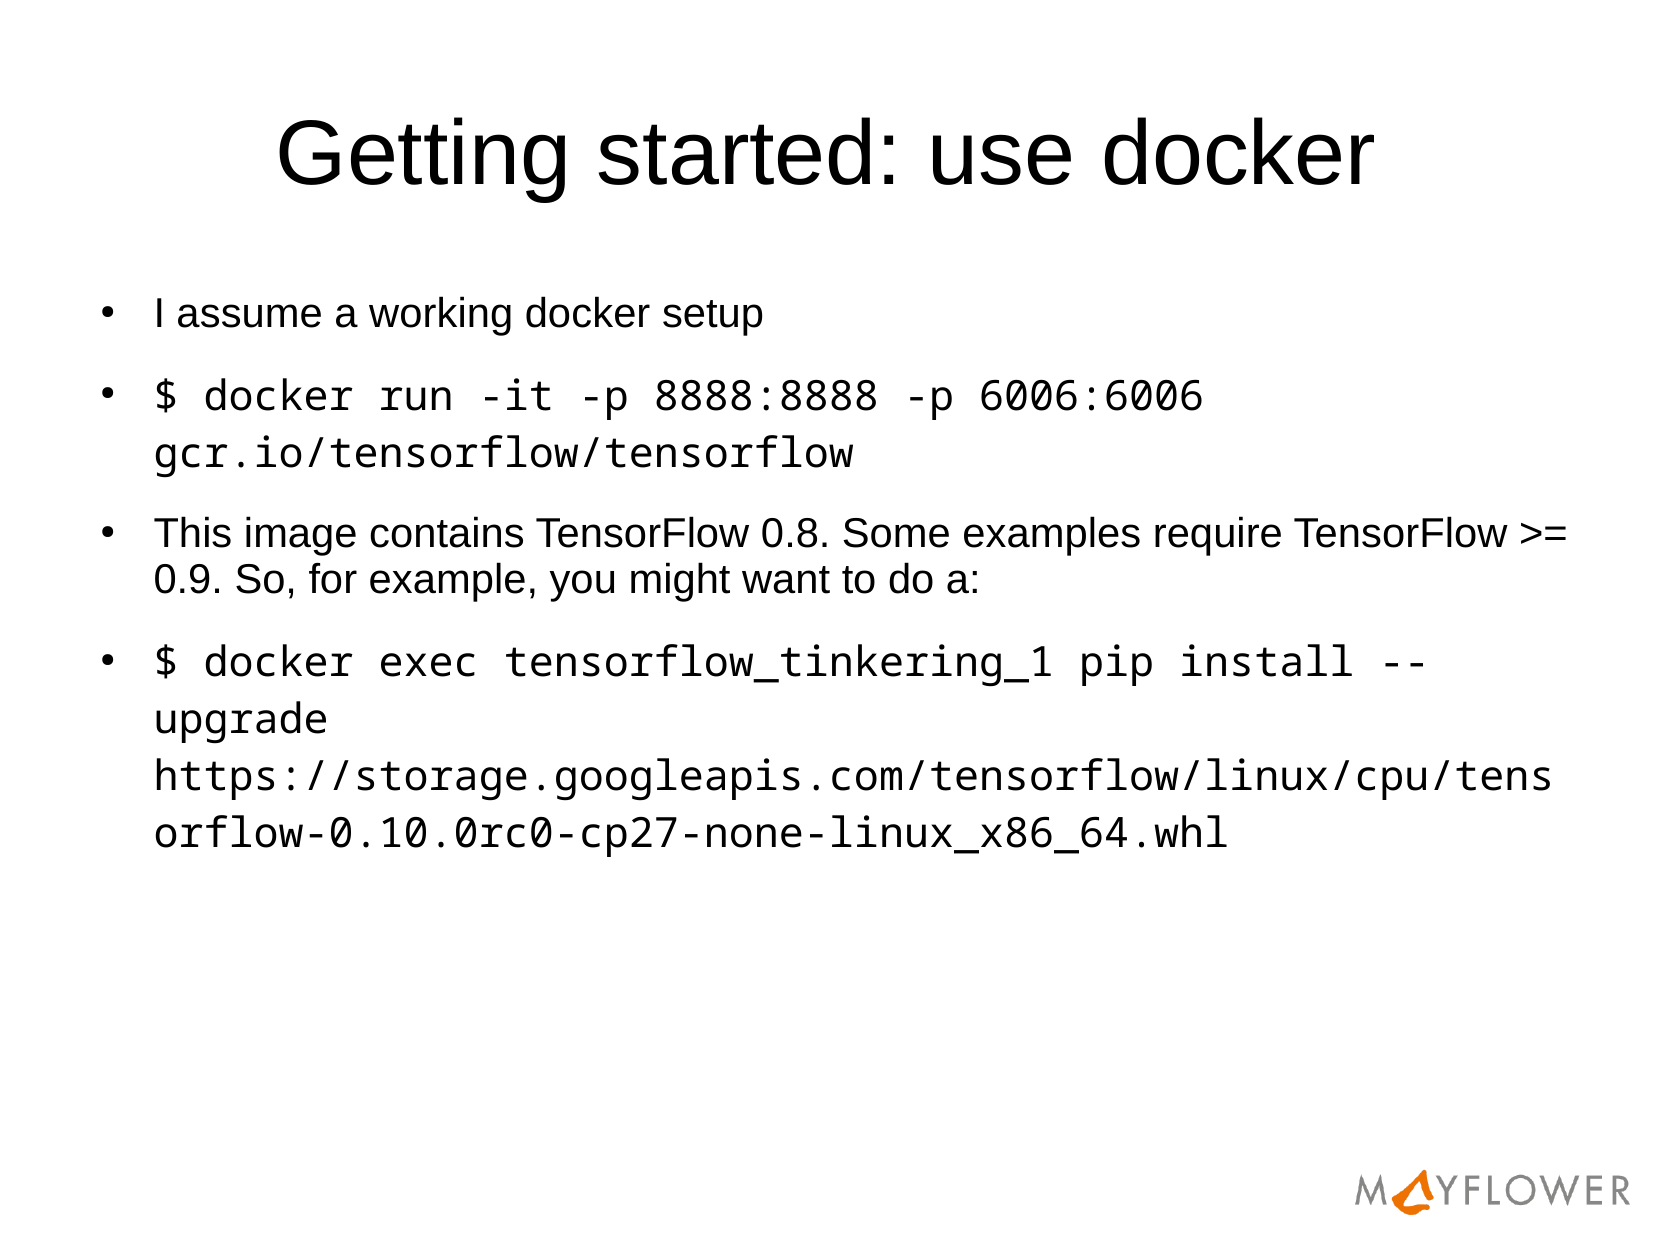

# Getting started: use docker
I assume a working docker setup
$ docker run -it -p 8888:8888 -p 6006:6006 gcr.io/tensorflow/tensorflow
This image contains TensorFlow 0.8. Some examples require TensorFlow >= 0.9. So, for example, you might want to do a:
$ docker exec tensorflow_tinkering_1 pip install --upgrade https://storage.googleapis.com/tensorflow/linux/cpu/tensorflow-0.10.0rc0-cp27-none-linux_x86_64.whl